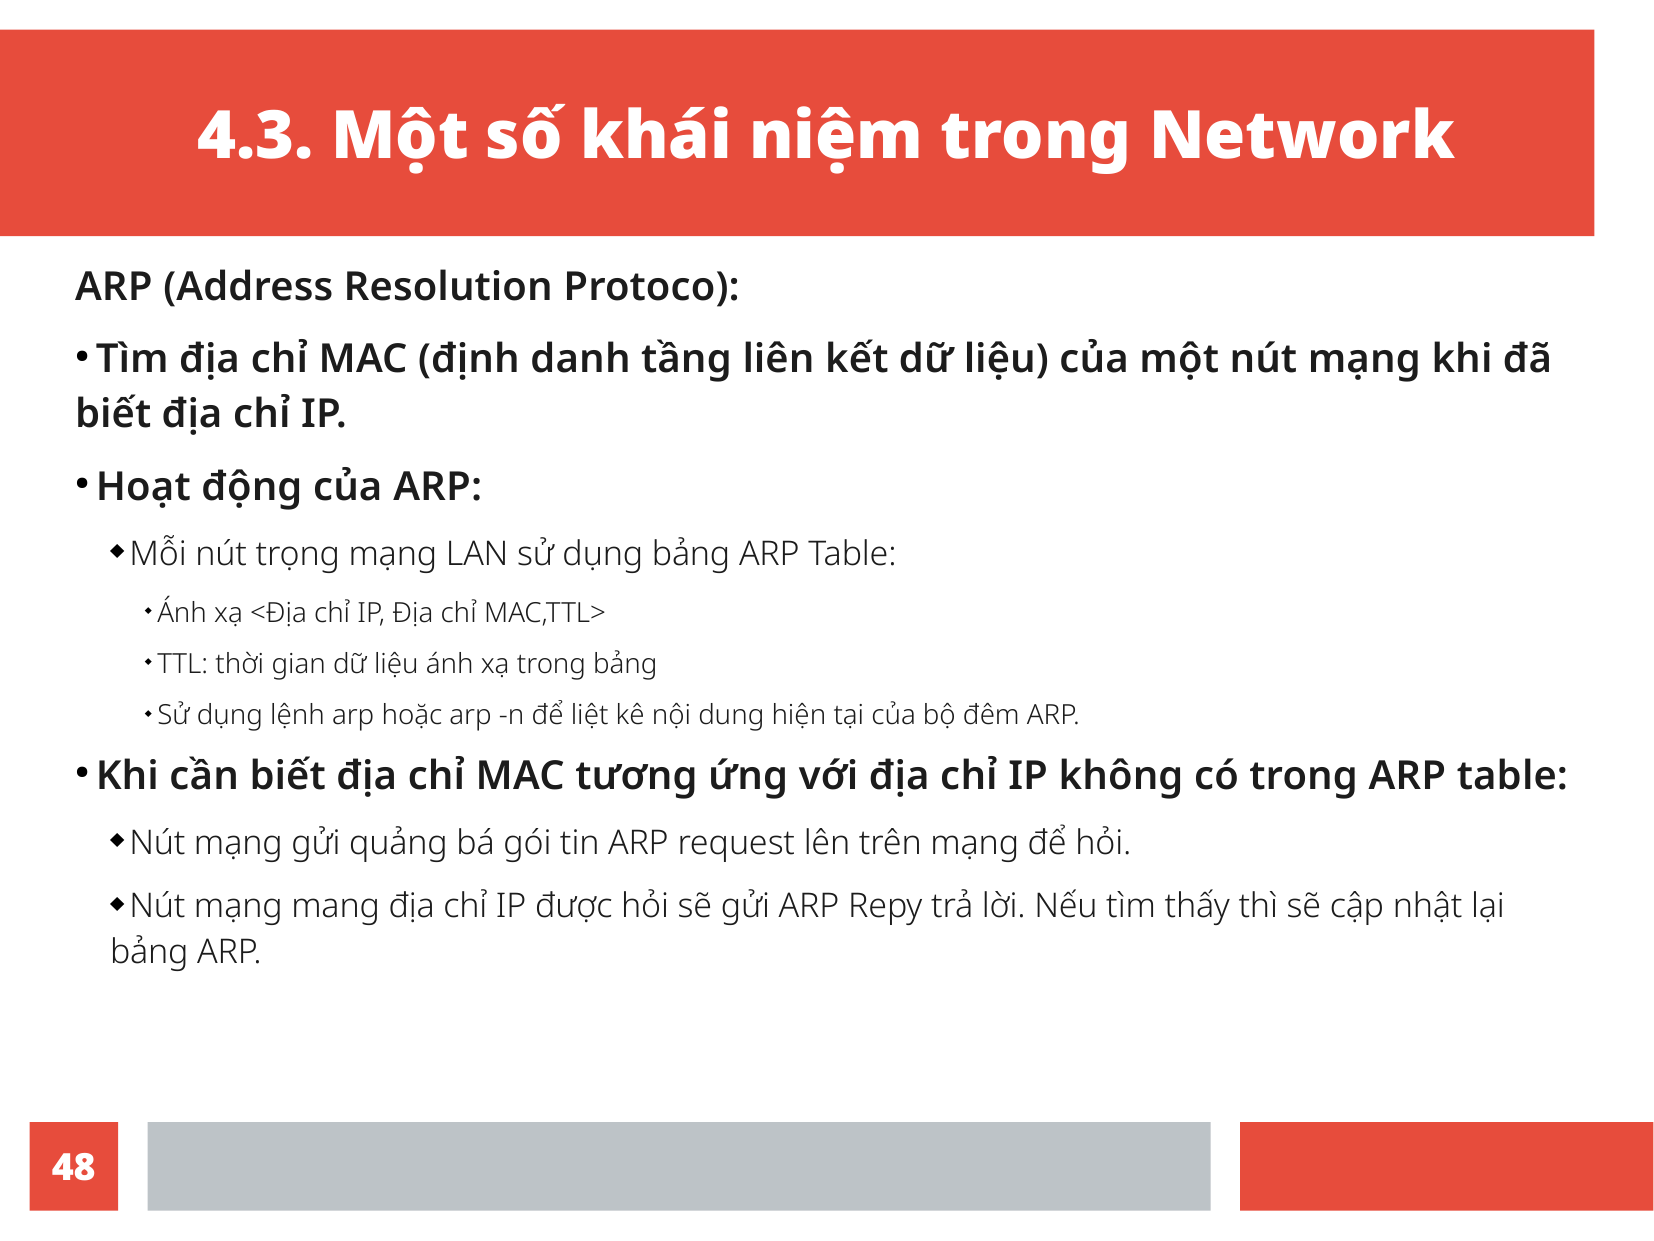

# 4.3. Một số khái niệm trong Network
ARP (Address Resolution Protoco):
 Tìm địa chỉ MAC (định danh tầng liên kết dữ liệu) của một nút mạng khi đã biết địa chỉ IP.
 Hoạt động của ARP:
 Mỗi nút trọng mạng LAN sử dụng bảng ARP Table:
 Ánh xạ <Địa chỉ IP, Địa chỉ MAC,TTL>
 TTL: thời gian dữ liệu ánh xạ trong bảng
 Sử dụng lệnh arp hoặc arp -n để liệt kê nội dung hiện tại của bộ đêm ARP.
 Khi cần biết địa chỉ MAC tương ứng với địa chỉ IP không có trong ARP table:
 Nút mạng gửi quảng bá gói tin ARP request lên trên mạng để hỏi.
 Nút mạng mang địa chỉ IP được hỏi sẽ gửi ARP Repy trả lời. Nếu tìm thấy thì sẽ cập nhật lại bảng ARP.
48